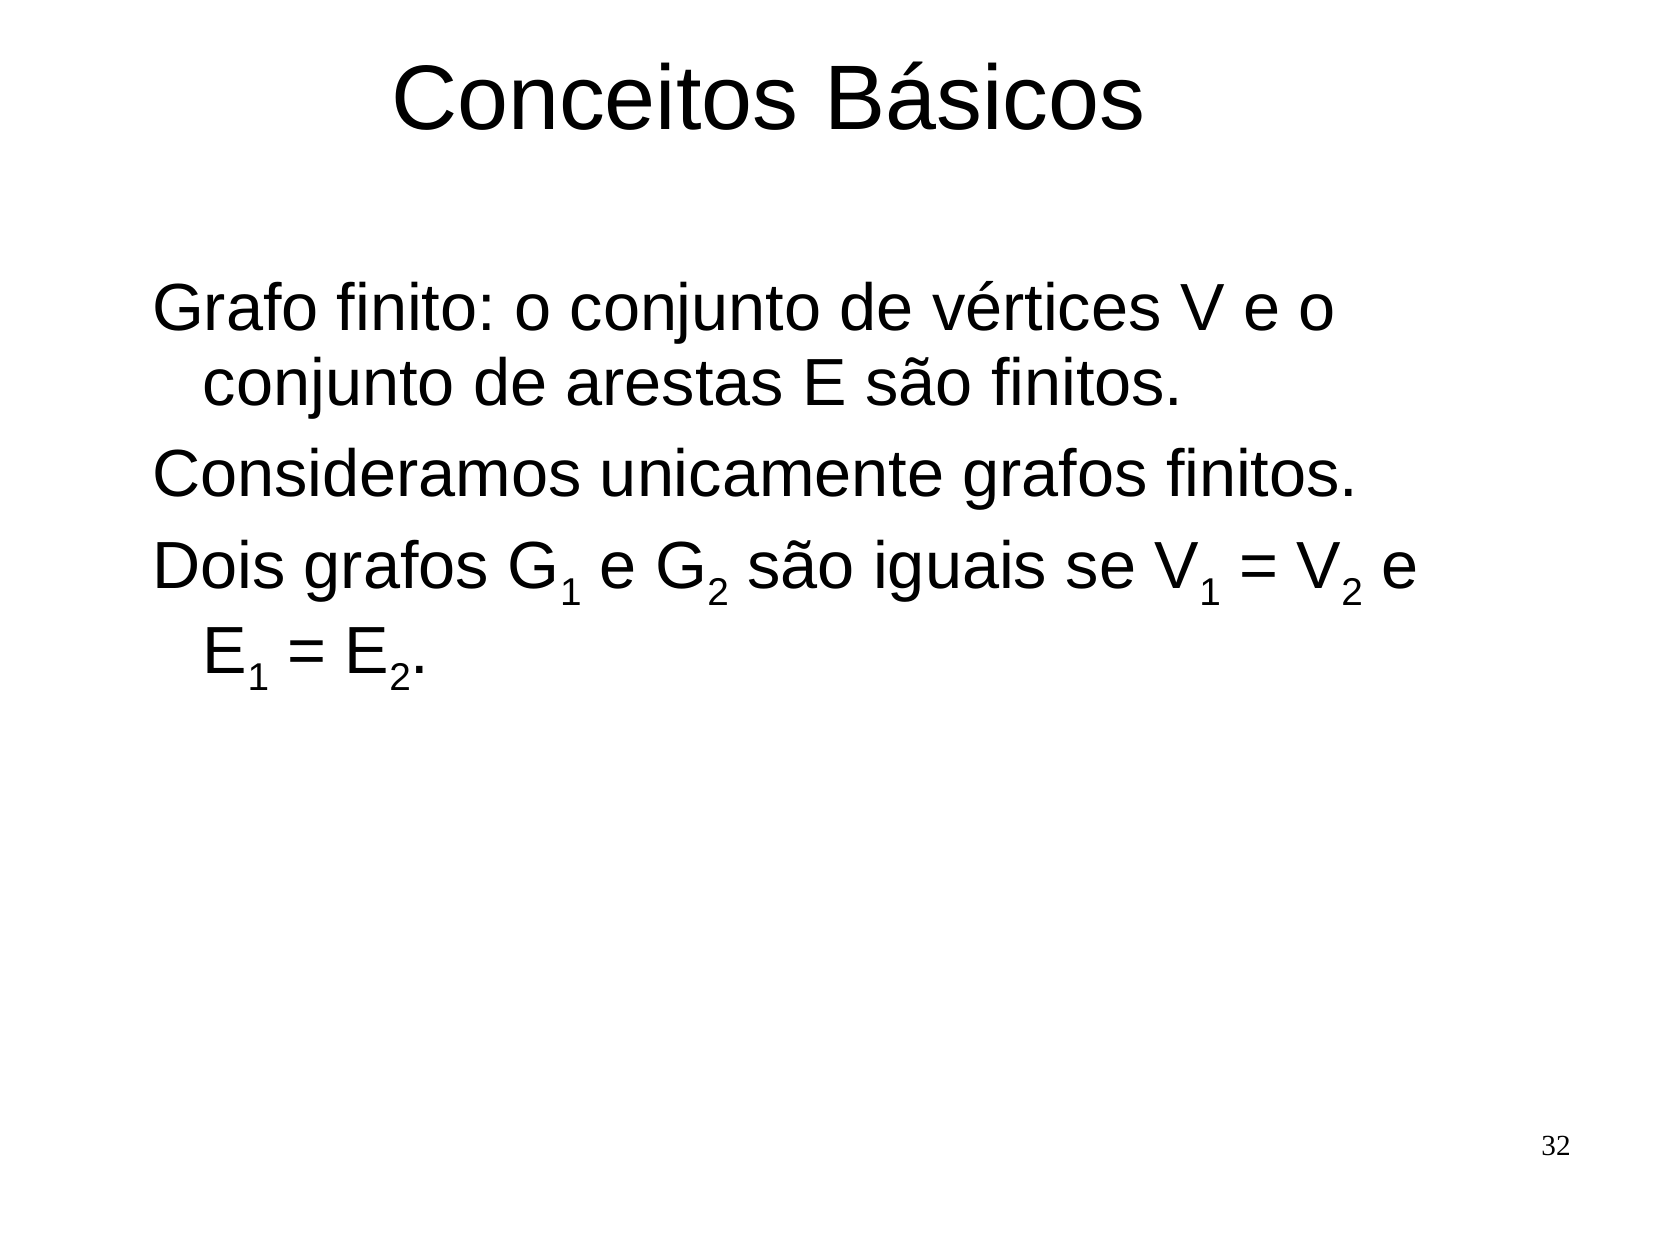

# Conceitos Básicos
Grafo finito: o conjunto de vértices V e o conjunto de arestas E são finitos.
Consideramos unicamente grafos finitos.
Dois grafos G1 e G2 são iguais se V1 = V2 e E1 = E2.
32